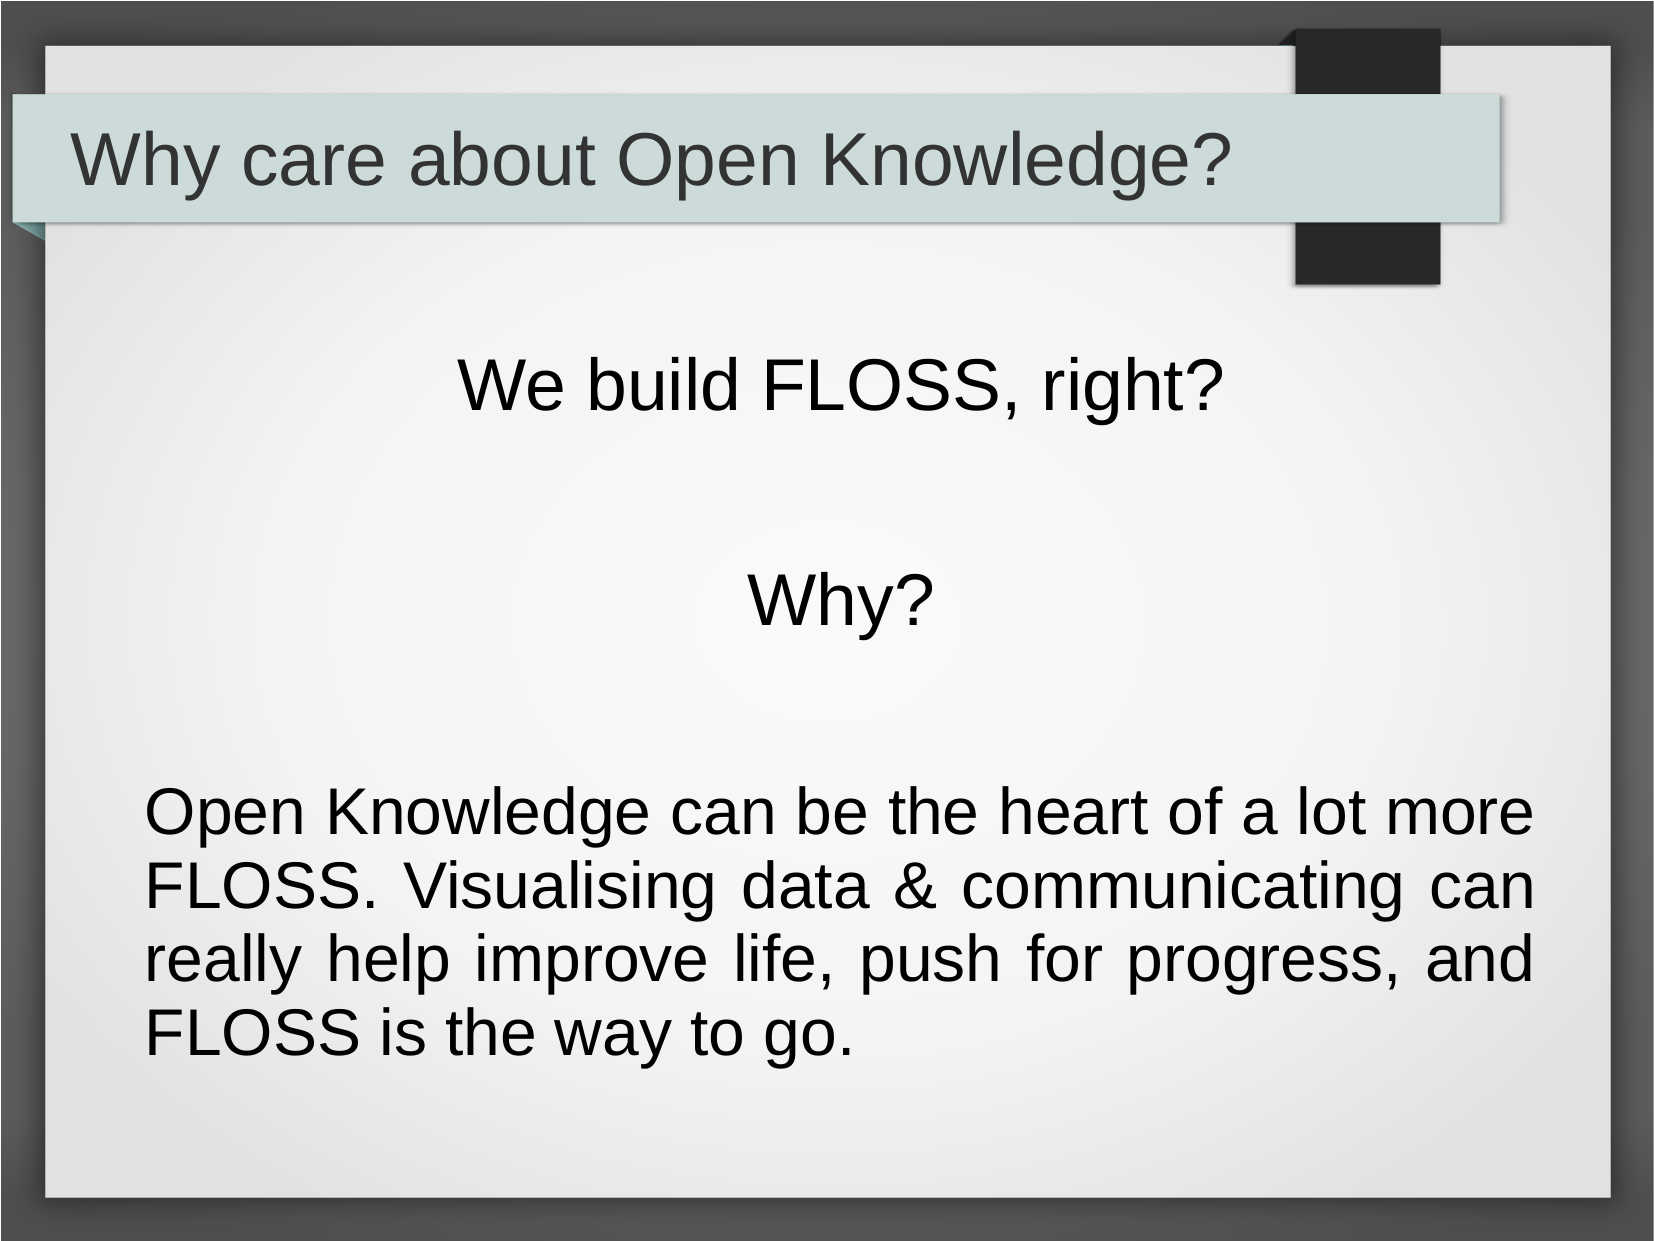

# Why care about Open Knowledge?
We build FLOSS, right?
Why?
Open Knowledge can be the heart of a lot more FLOSS. Visualising data & communicating can really help improve life, push for progress, and FLOSS is the way to go.